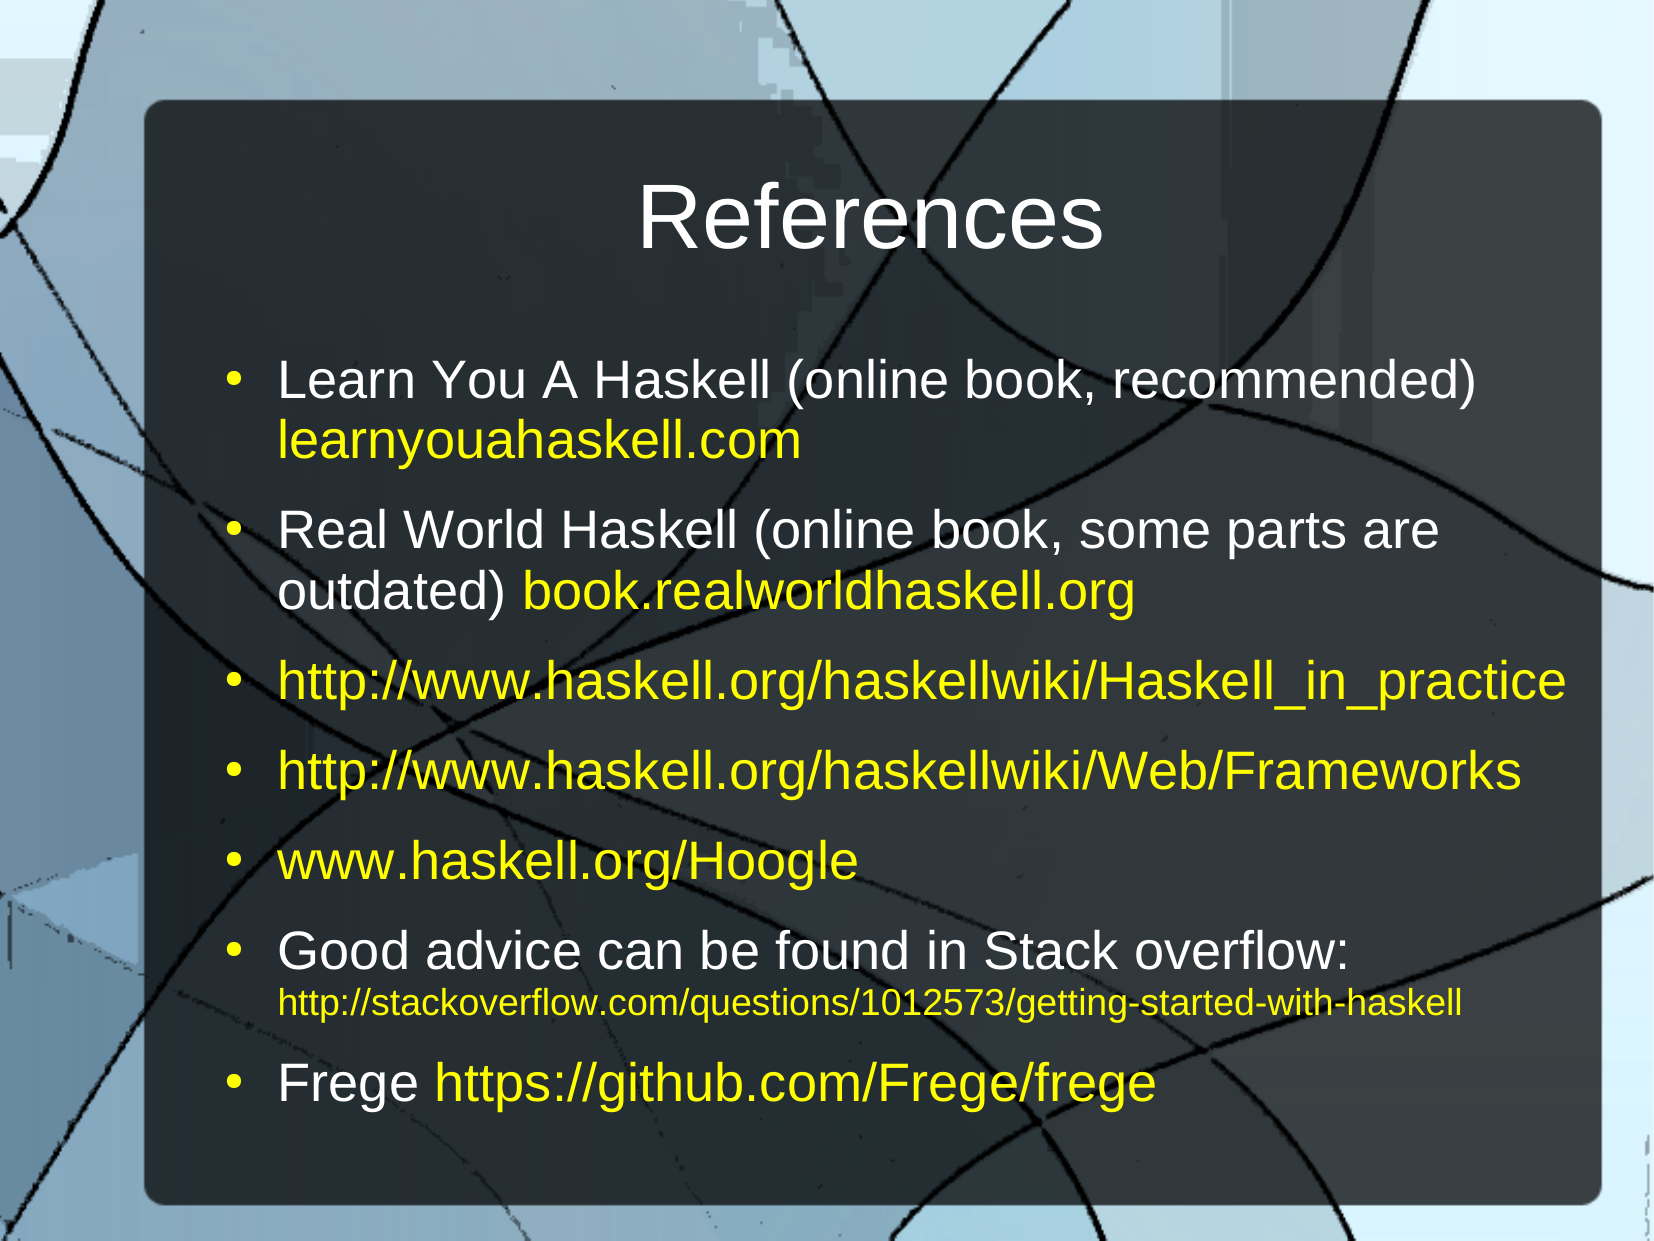

# References
Learn You A Haskell (online book, recommended) learnyouahaskell.com
Real World Haskell (online book, some parts are outdated) book.realworldhaskell.org
http://www.haskell.org/haskellwiki/Haskell_in_practice
http://www.haskell.org/haskellwiki/Web/Frameworks
www.haskell.org/Hoogle
Good advice can be found in Stack overflow:http://stackoverflow.com/questions/1012573/getting-started-with-haskell
Frege https://github.com/Frege/frege